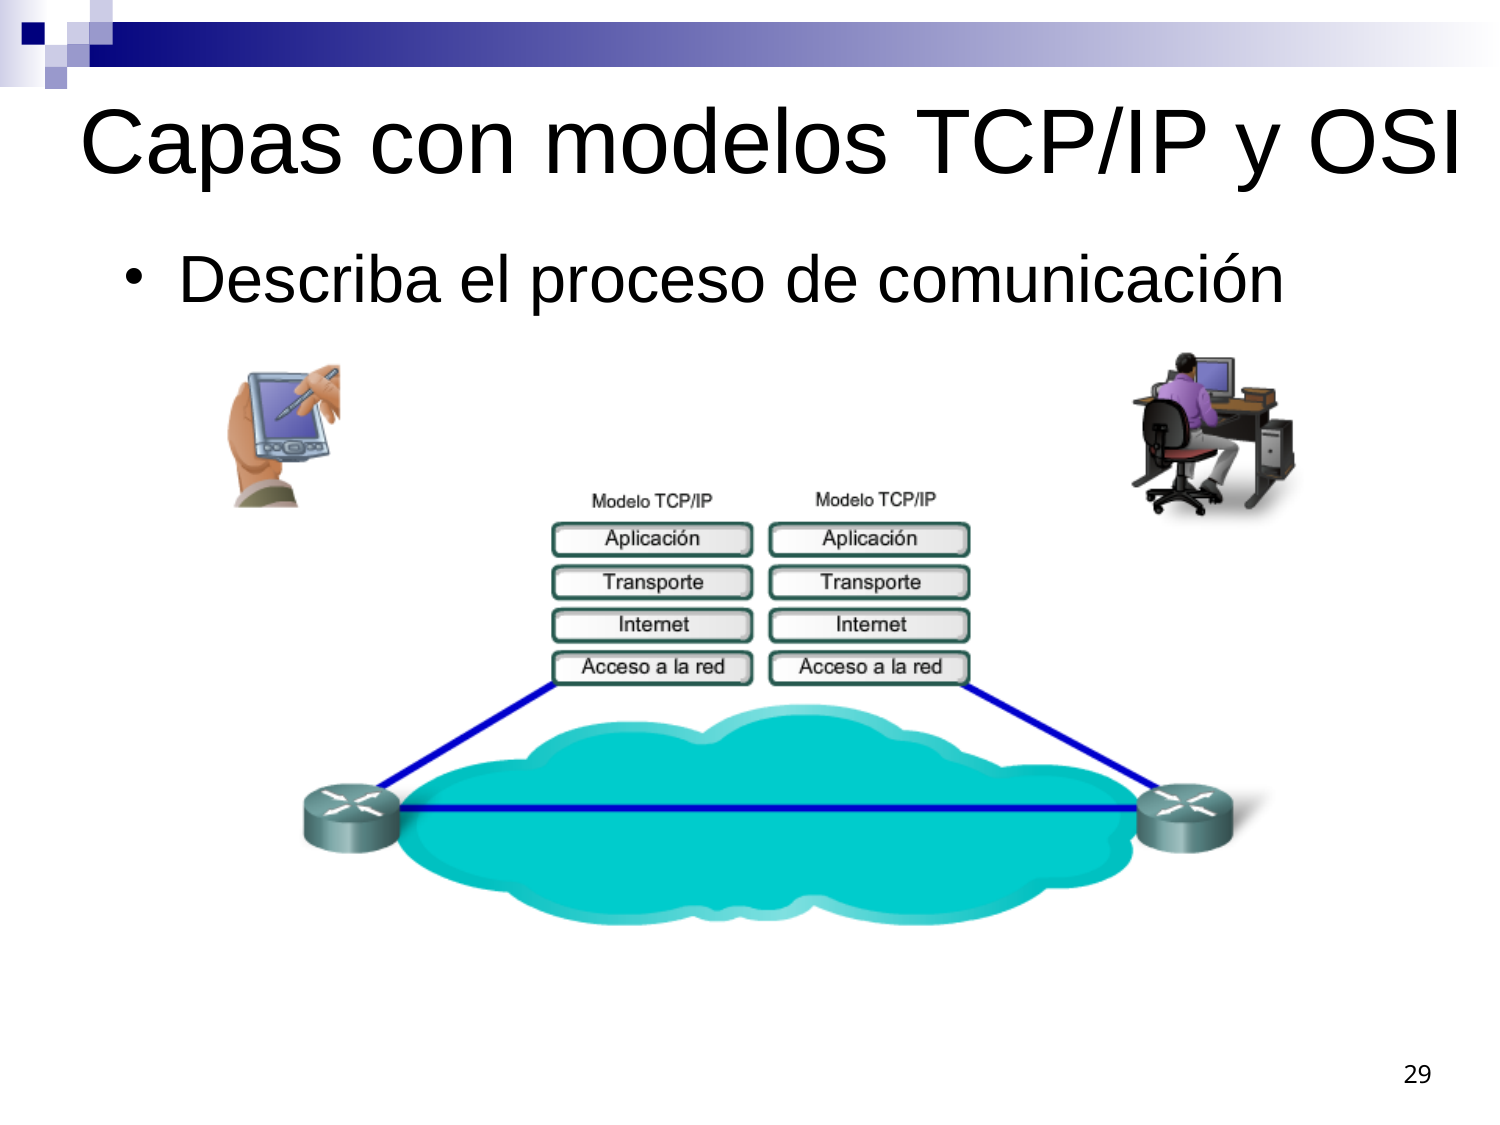

Capas con modelos TCP/IP y OSI
Describa el proceso de comunicación